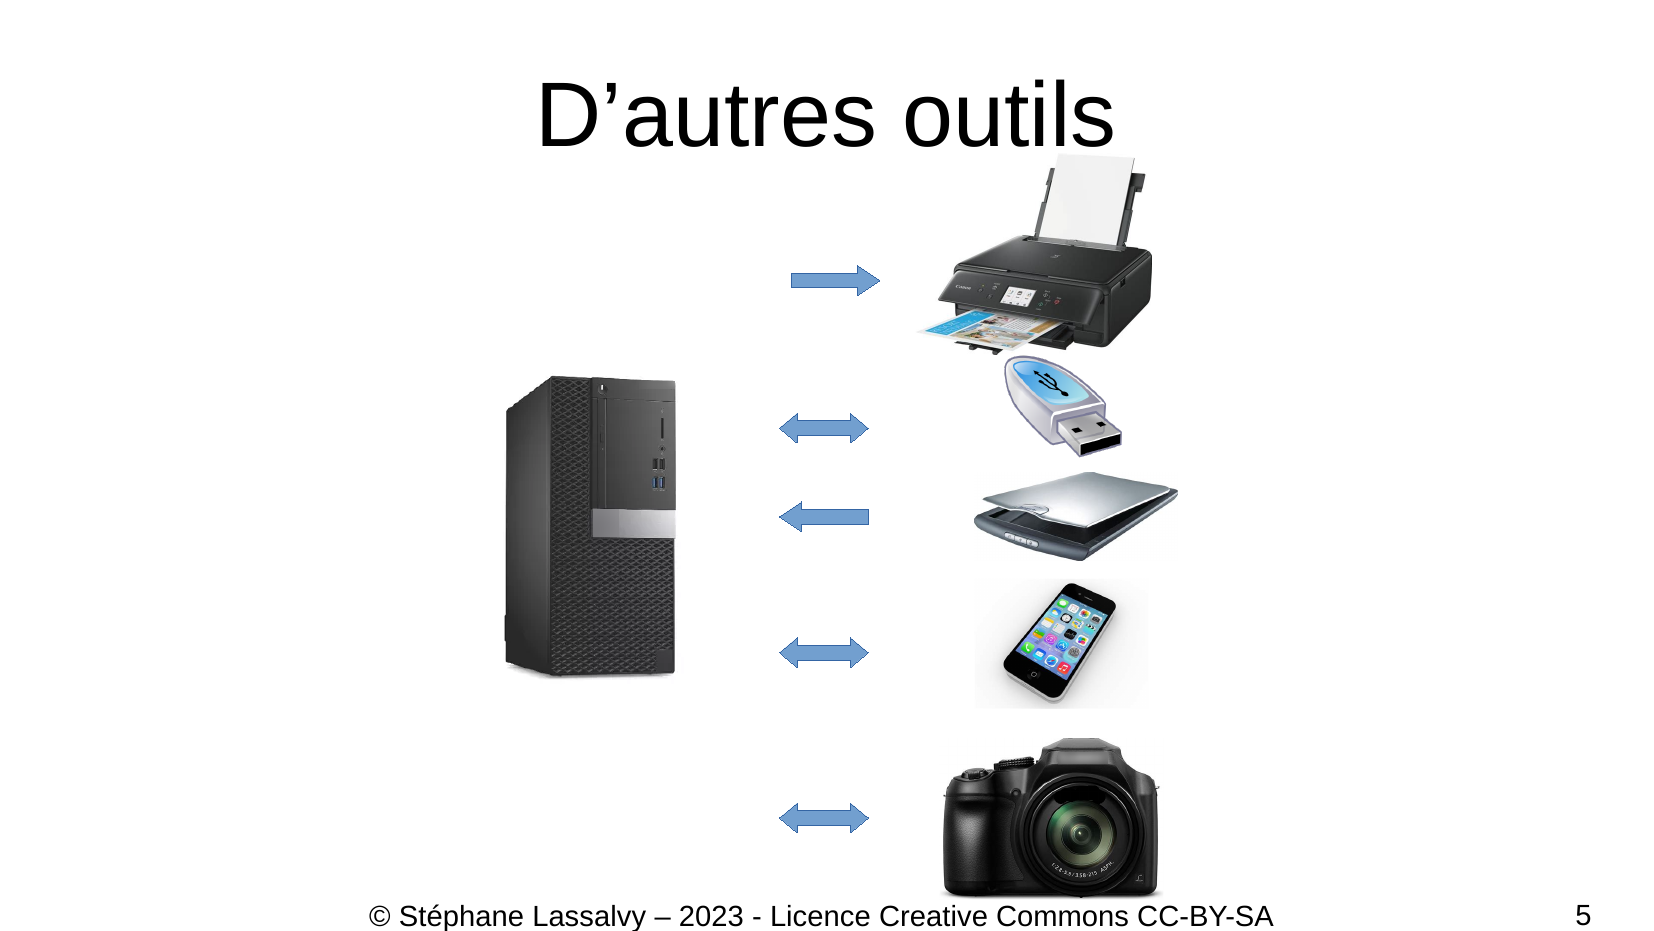

# D’autres outils
© Stéphane Lassalvy – 2023 - Licence Creative Commons CC-BY-SA